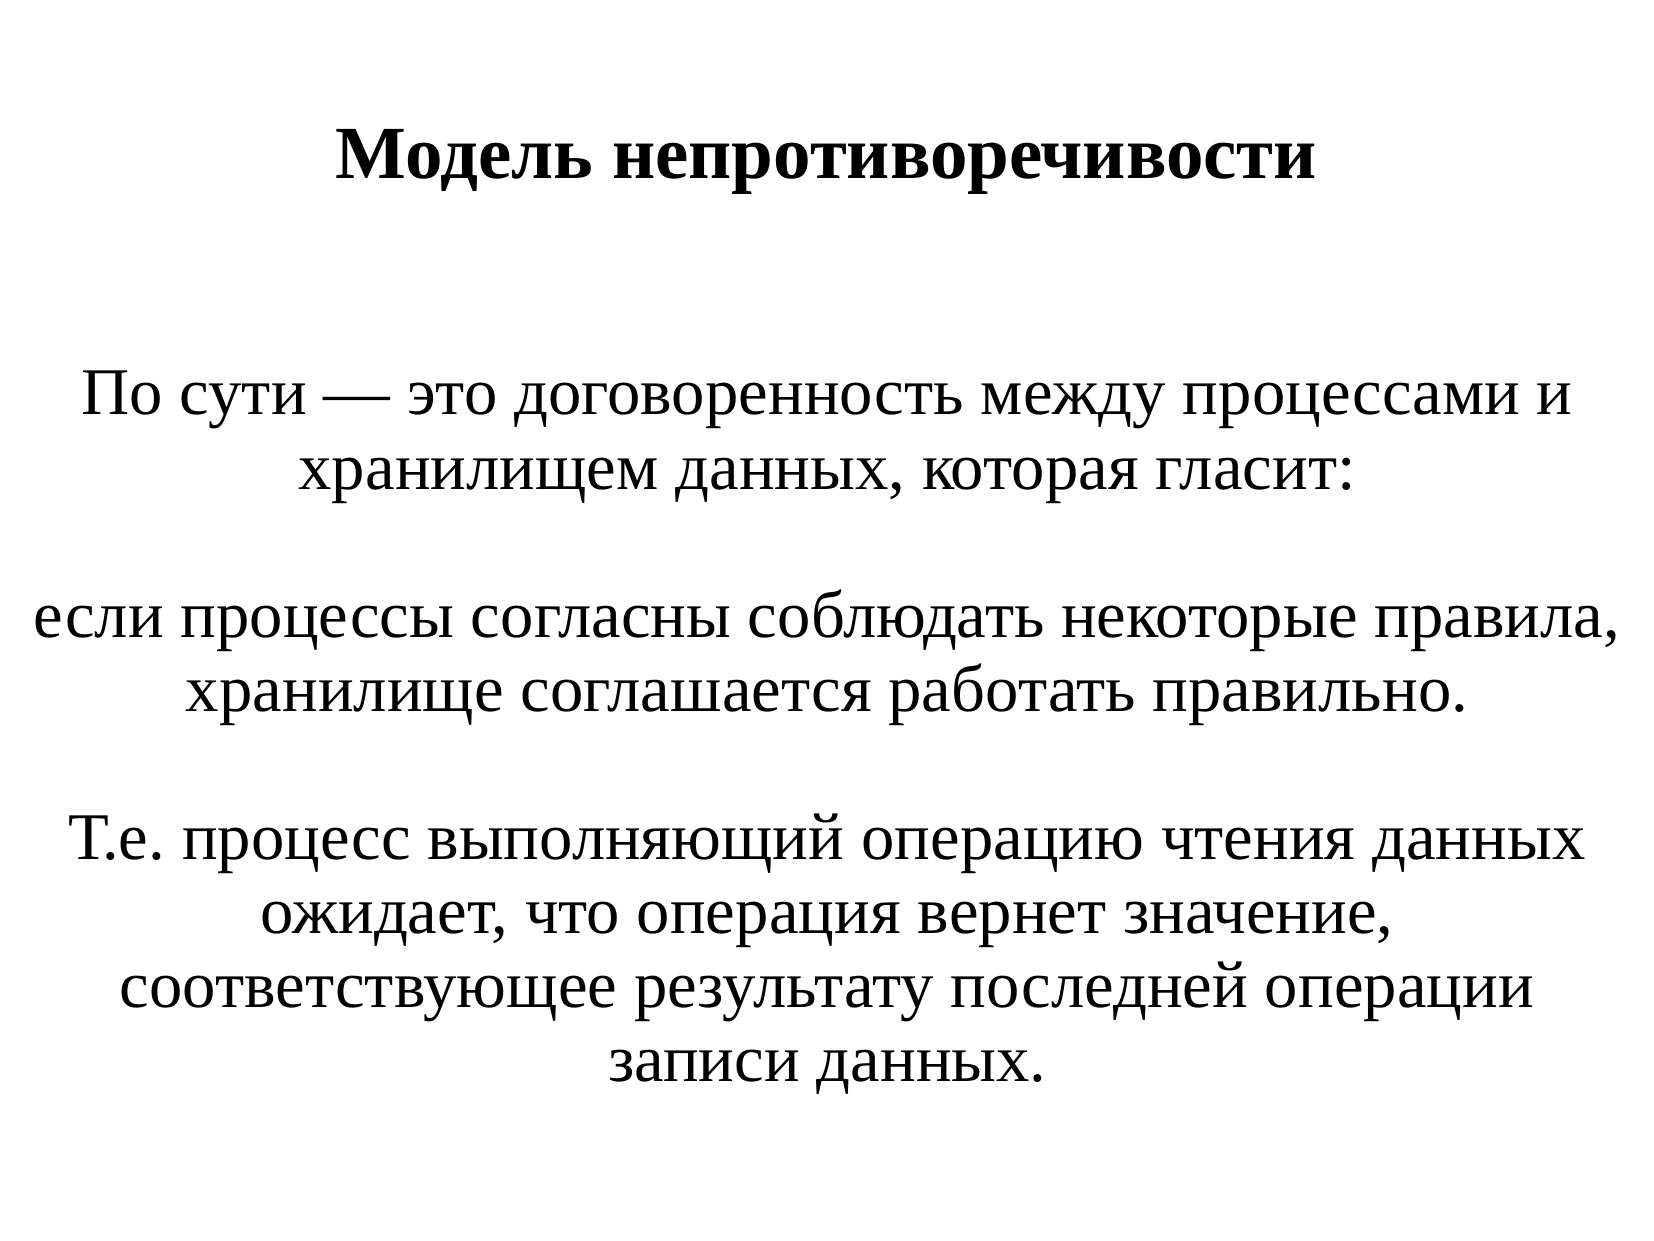

# Модель непротиворечивости
По сути — это договоренность между процессами и хранилищем данных, которая гласит:
если процессы согласны соблюдать некоторые правила, хранилище соглашается работать правильно.
Т.е. процесс выполняющий операцию чтения данных ожидает, что операция вернет значение, соответствующее результату последней операции записи данных.